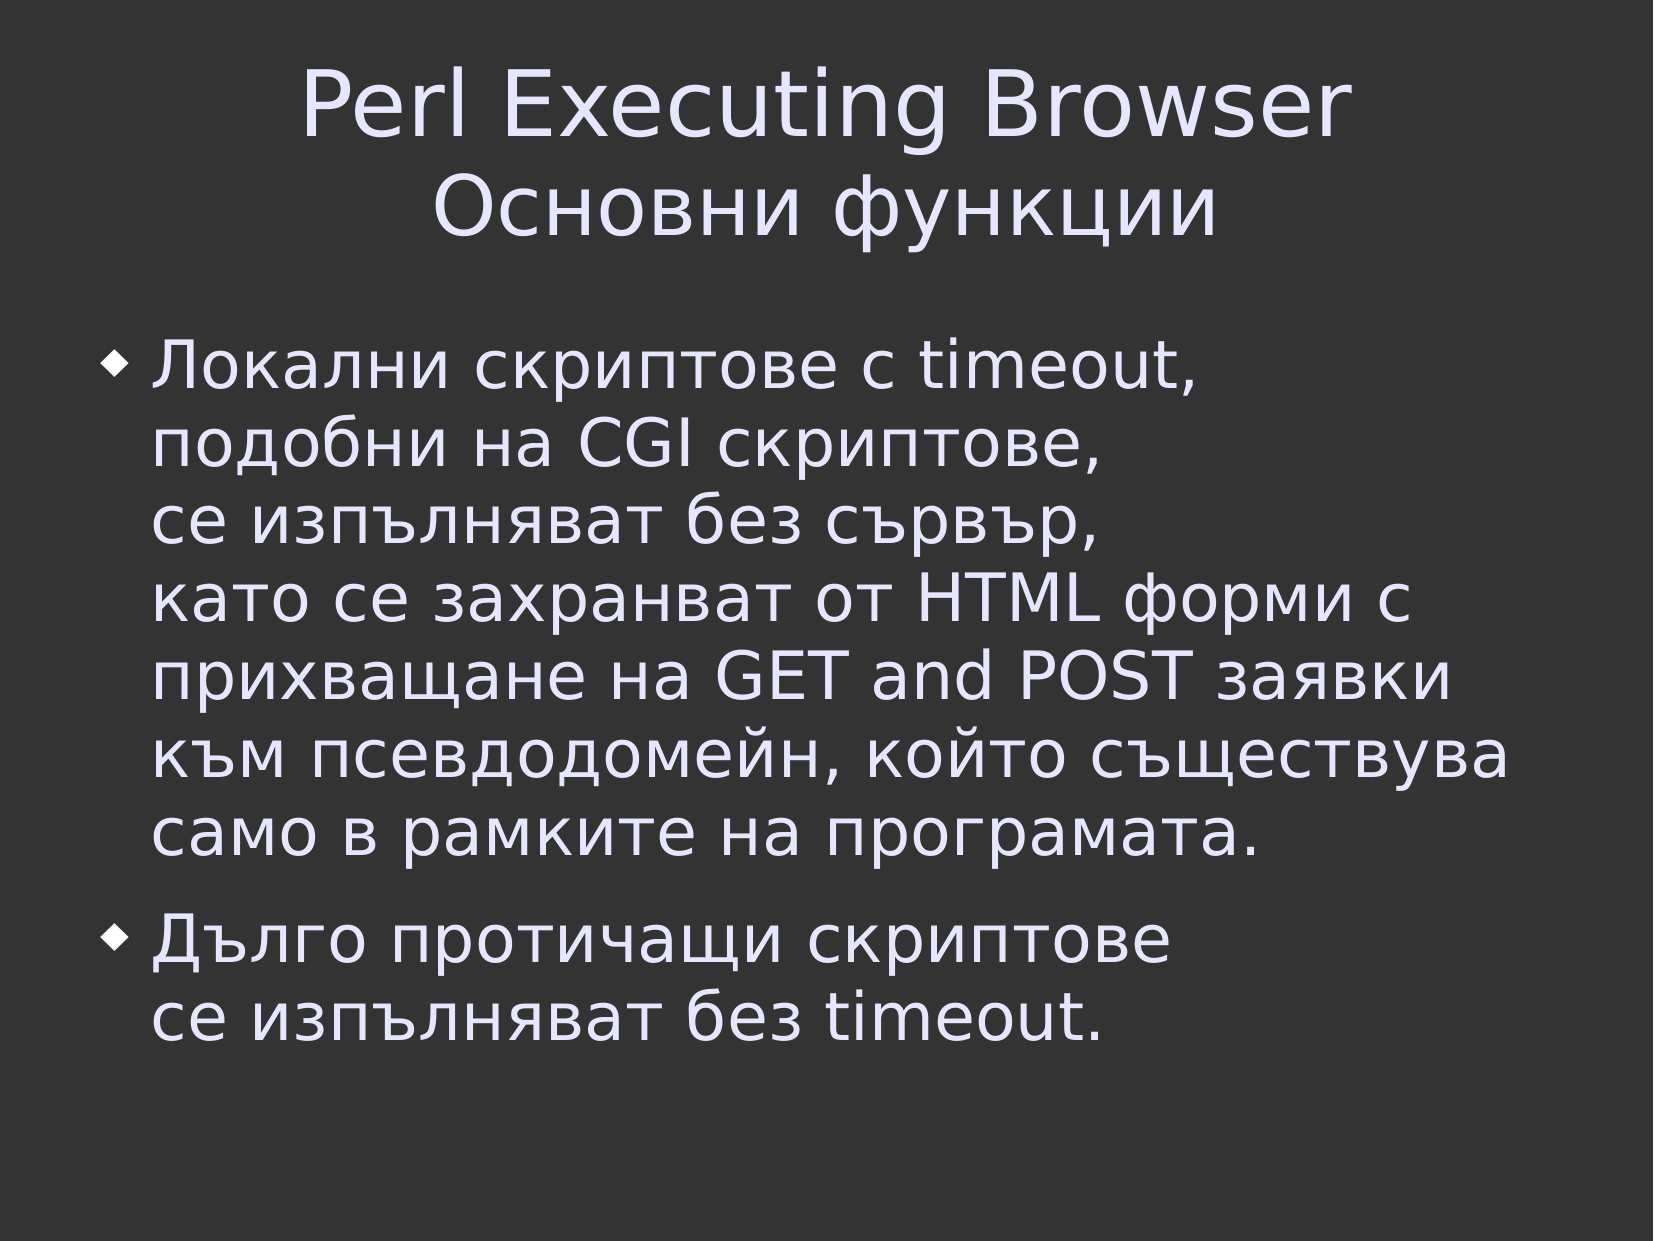

# Perl Executing Browser Основни функции
 Локални скриптове с timeout,
 подобни на CGI скриптове,
 се изпълняват без сървър,
 като се захранват от HTML форми с
 прихващане на GET and POST заявки
 към псевдодомейн, който съществува
 само в рамките на програмата.
 Дълго протичащи скриптове
 се изпълняват без timeout.